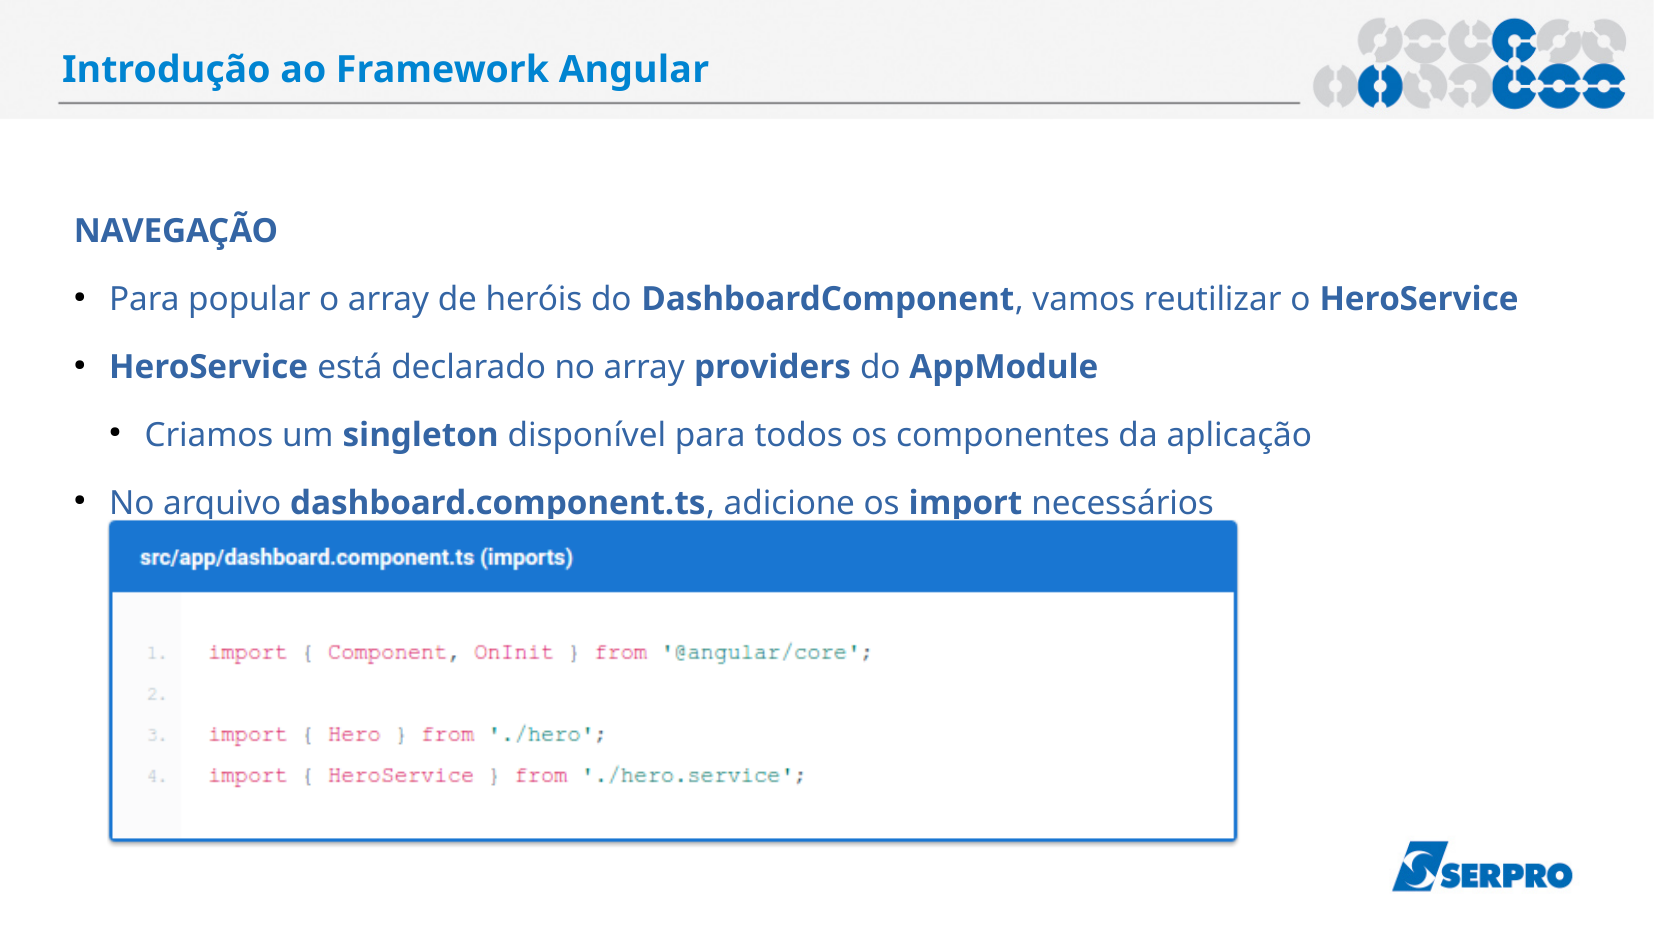

Introdução ao Framework Angular
NAVEGAÇÃO
Para popular o array de heróis do DashboardComponent, vamos reutilizar o HeroService
HeroService está declarado no array providers do AppModule
Criamos um singleton disponível para todos os componentes da aplicação
No arquivo dashboard.component.ts, adicione os import necessários